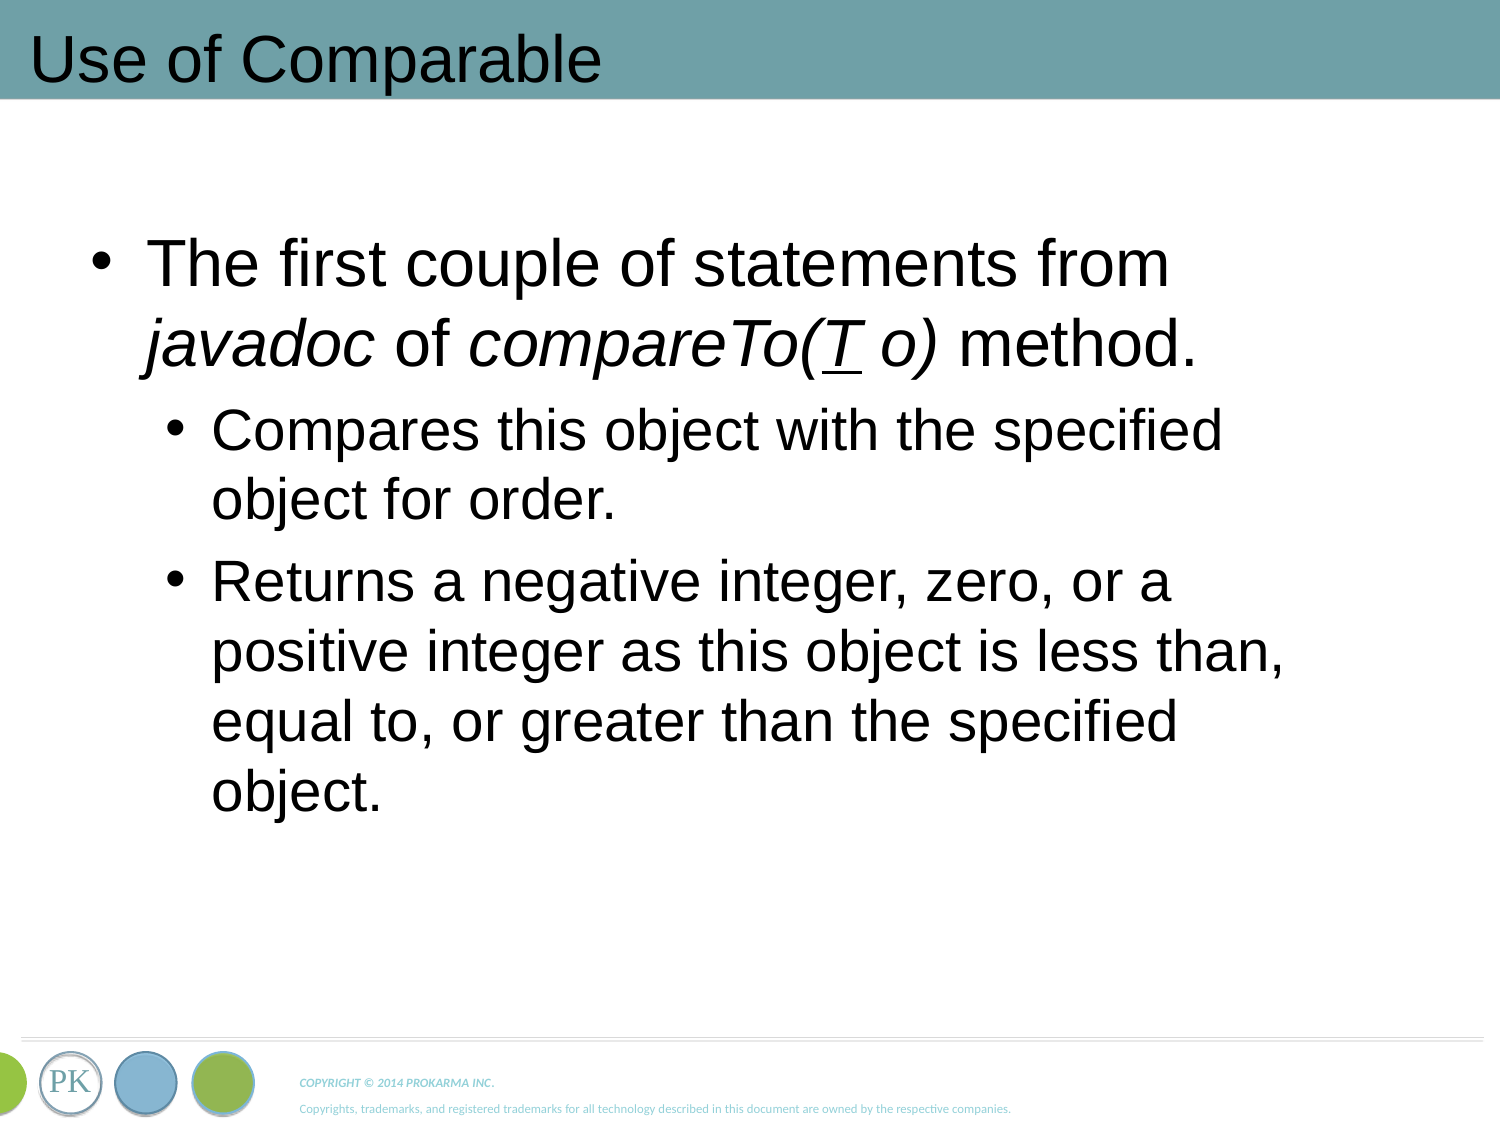

Use of Comparable
The first couple of statements from javadoc of compareTo(T o) method.
Compares this object with the specified object for order.
Returns a negative integer, zero, or a positive integer as this object is less than, equal to, or greater than the specified object.